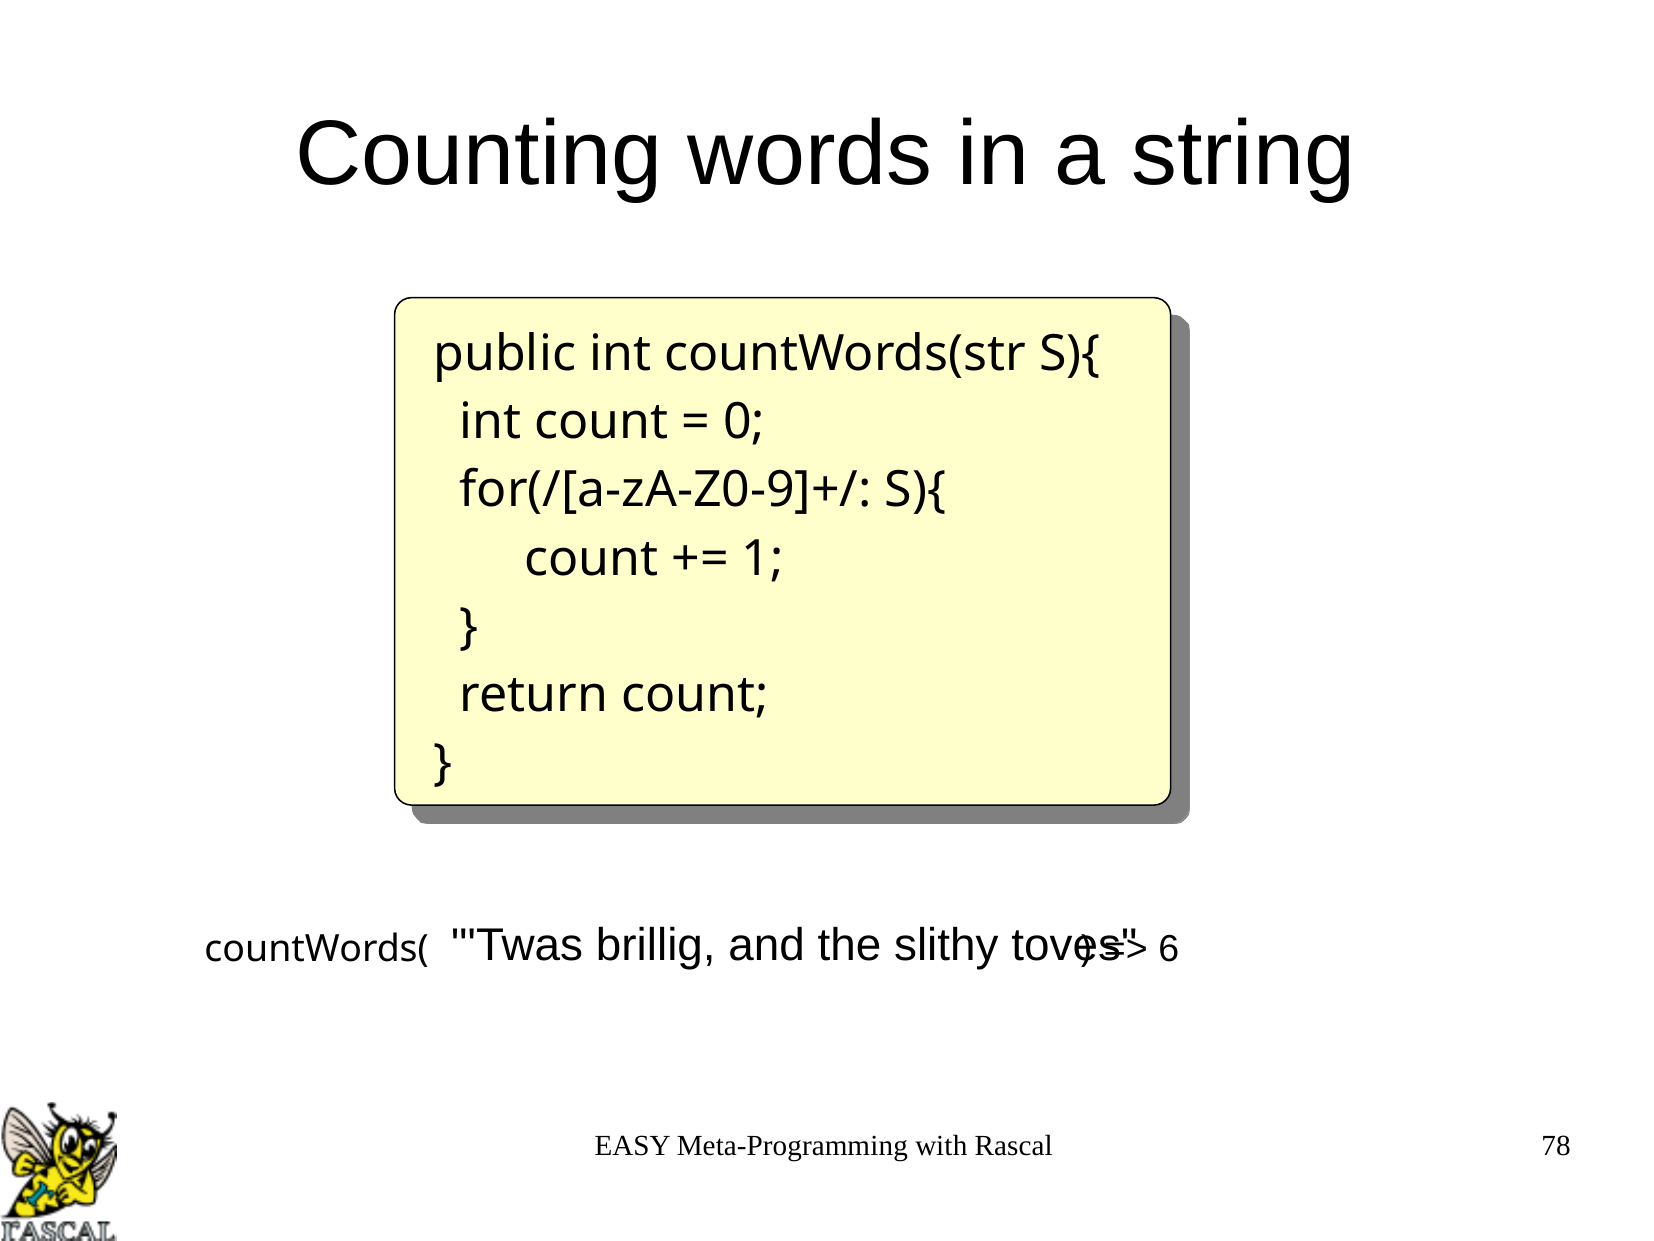

# Counting words in a string
public int countWords(str S){
 int count = 0;
 for(/[a-zA-Z0-9]+/: S){
 count += 1;
 }
 return count;
}
	"'Twas brillig, and the slithy toves"
countWords( ) => 6
78